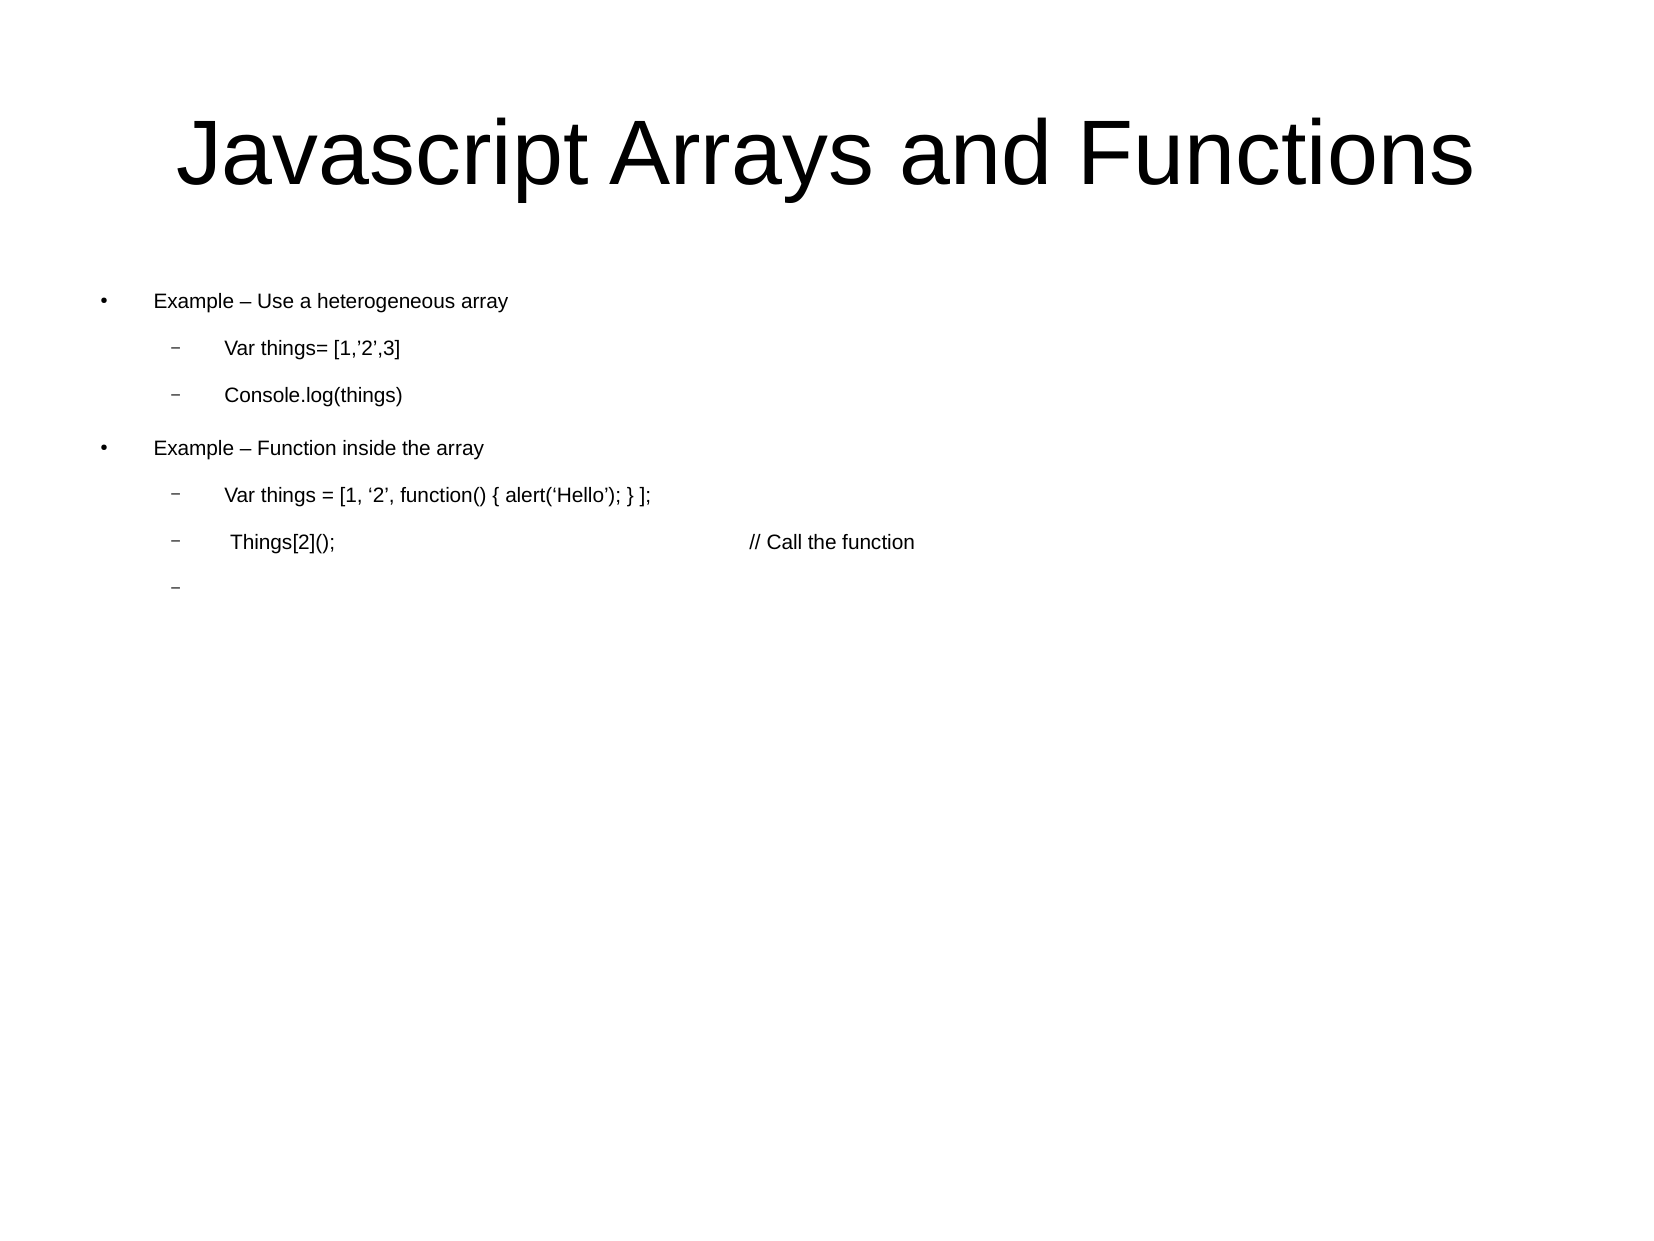

# Javascript Arrays and Functions
Example – Use a heterogeneous array
Var things= [1,’2’,3]
Console.log(things)
Example – Function inside the array
Var things = [1, ‘2’, function() { alert(‘Hello’); } ];
 Things[2]();						// Call the function